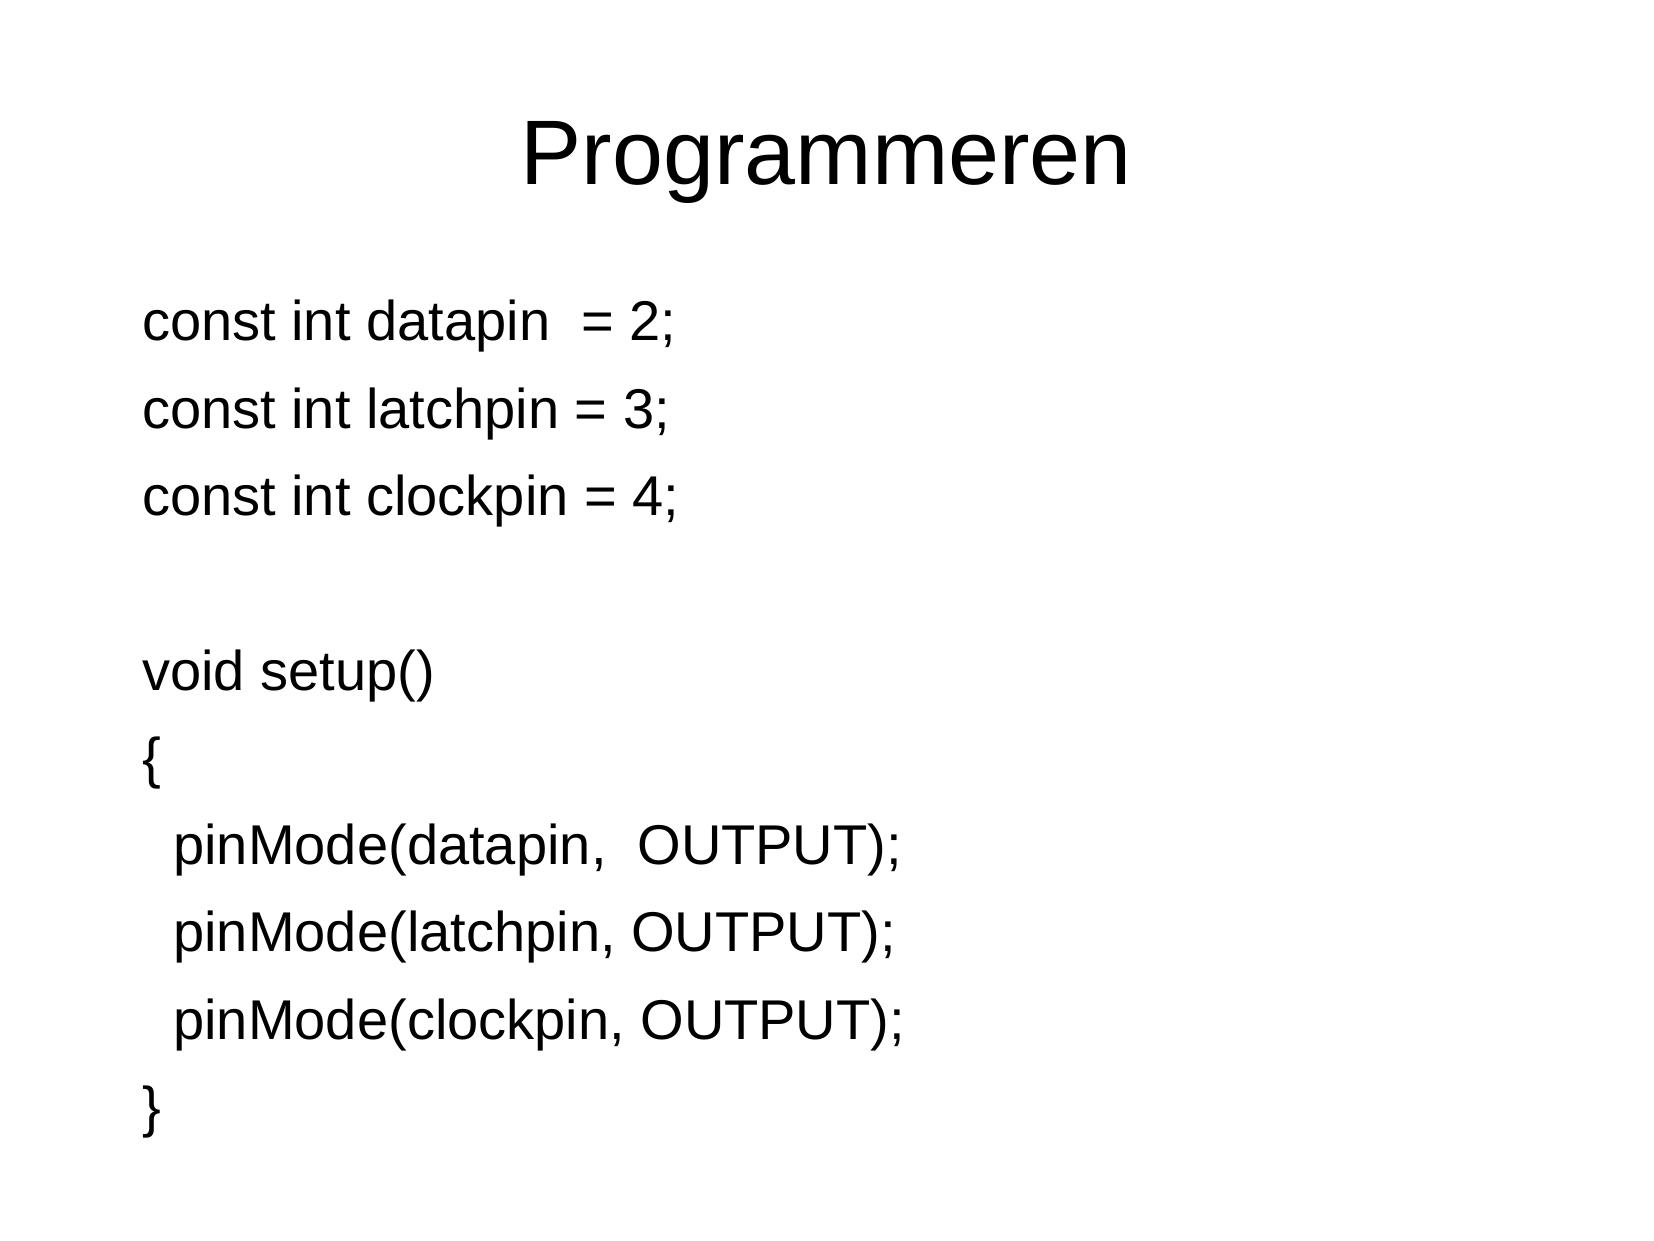

# Programmeren
const int datapin = 2;
const int latchpin = 3;
const int clockpin = 4;
void setup()
{
 pinMode(datapin, OUTPUT);
 pinMode(latchpin, OUTPUT);
 pinMode(clockpin, OUTPUT);
}